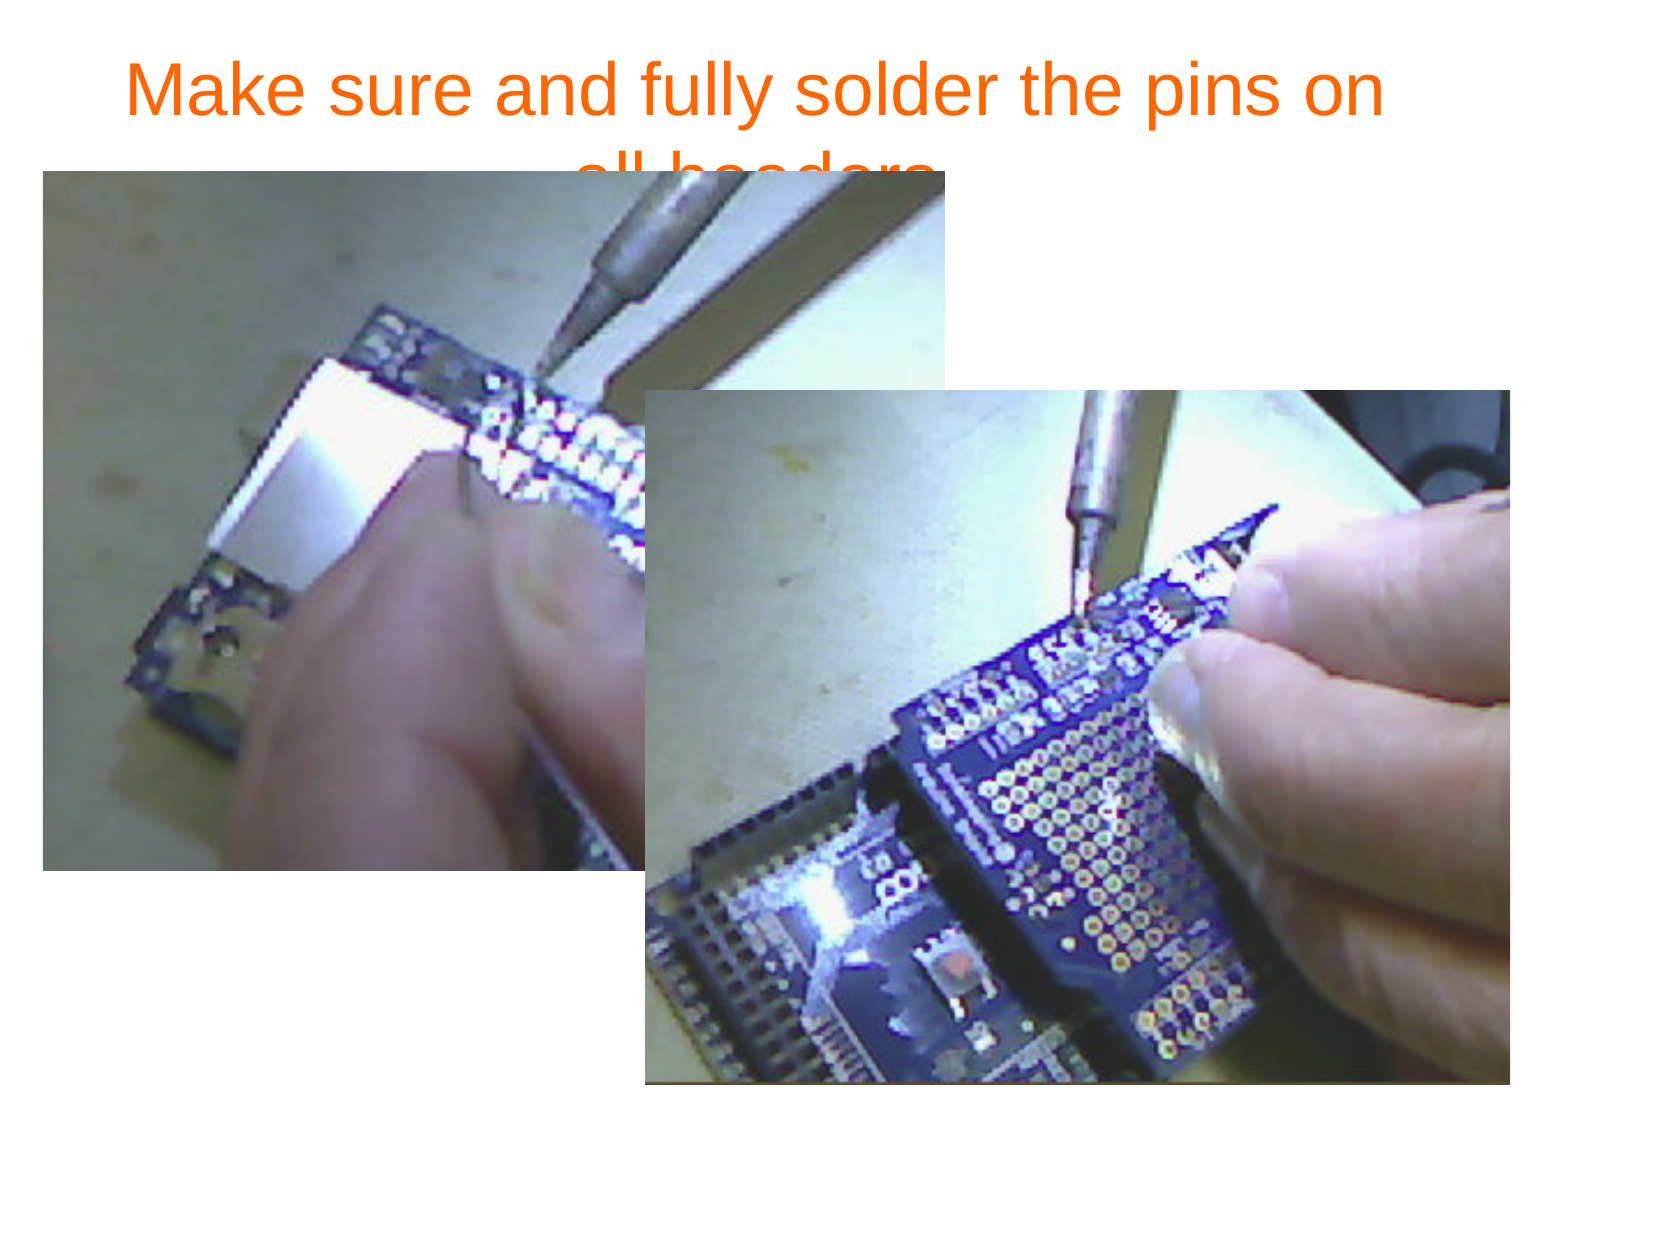

# Make sure and fully solder the pins on all headers